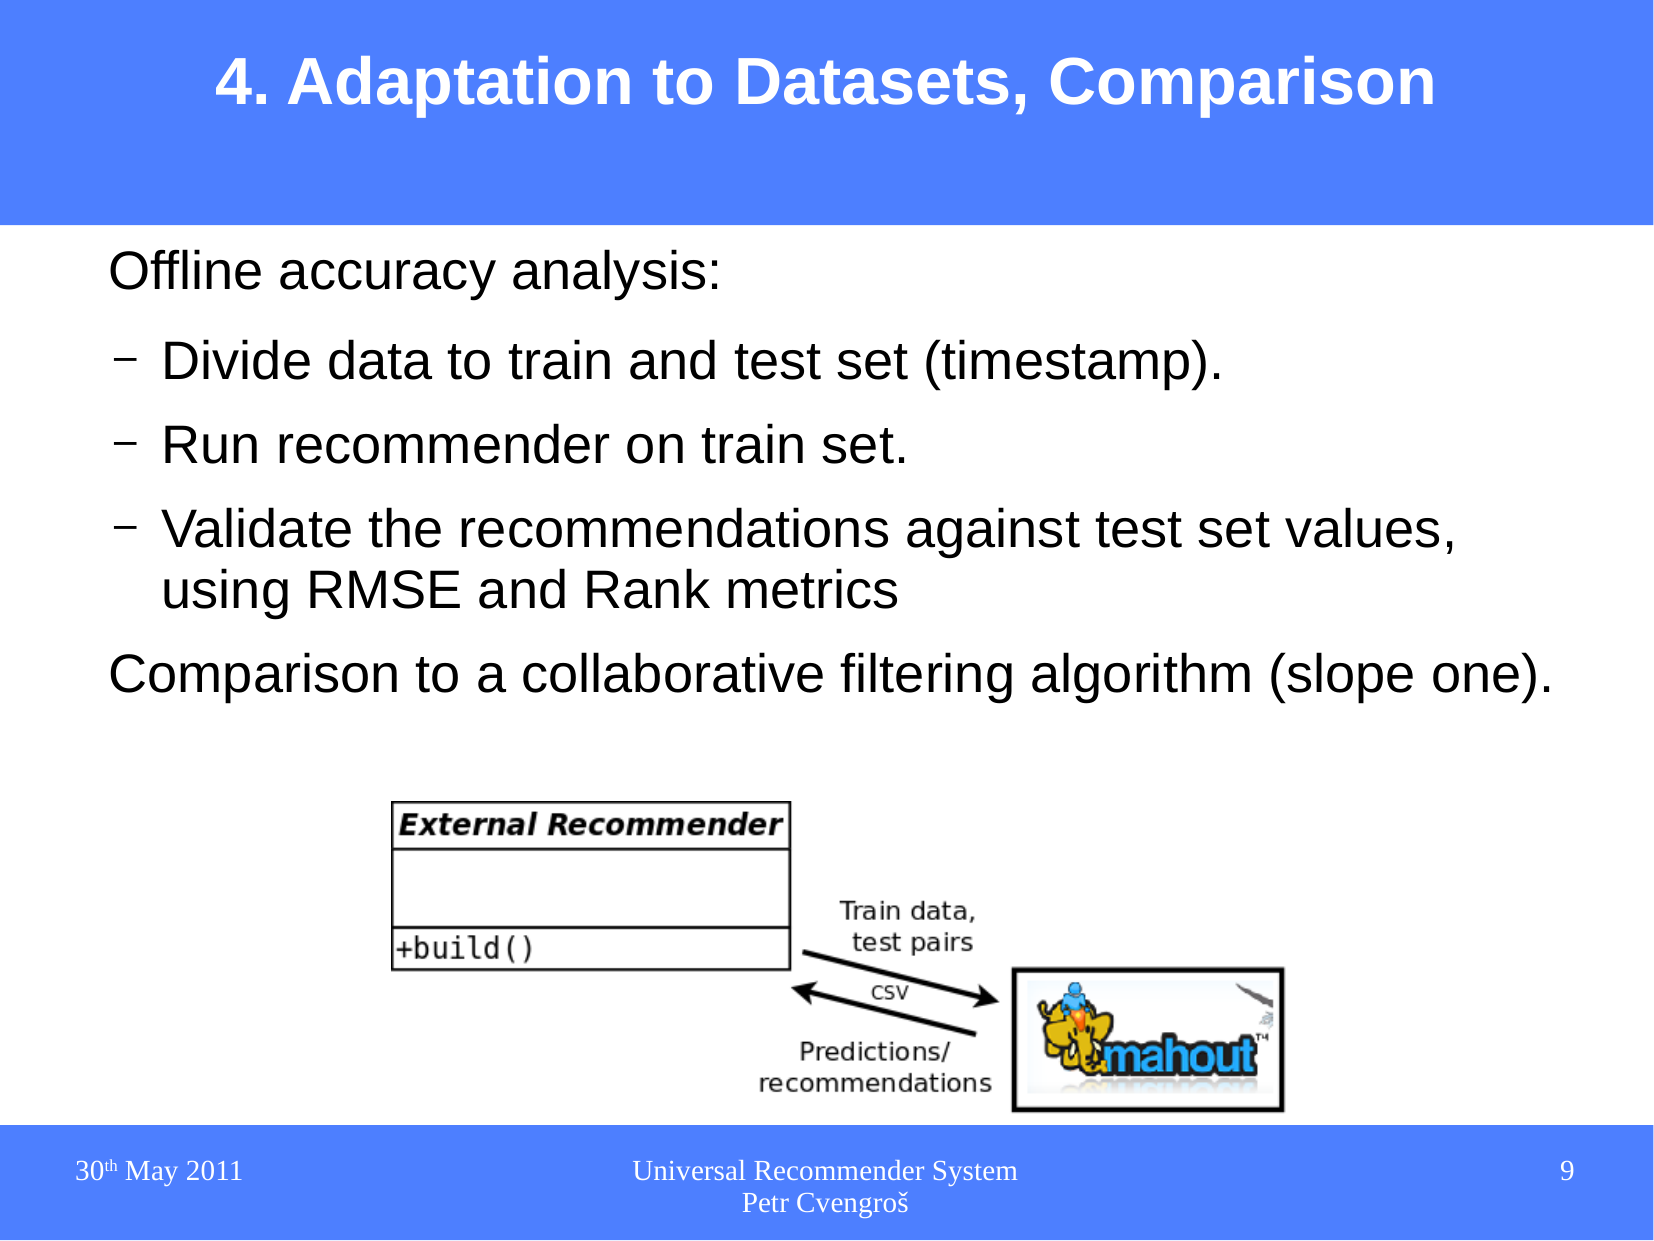

# 4. Adaptation to Datasets, Comparison
Offline accuracy analysis:
Divide data to train and test set (timestamp).
Run recommender on train set.
Validate the recommendations against test set values, using RMSE and Rank metrics
Comparison to a collaborative filtering algorithm (slope one).
9